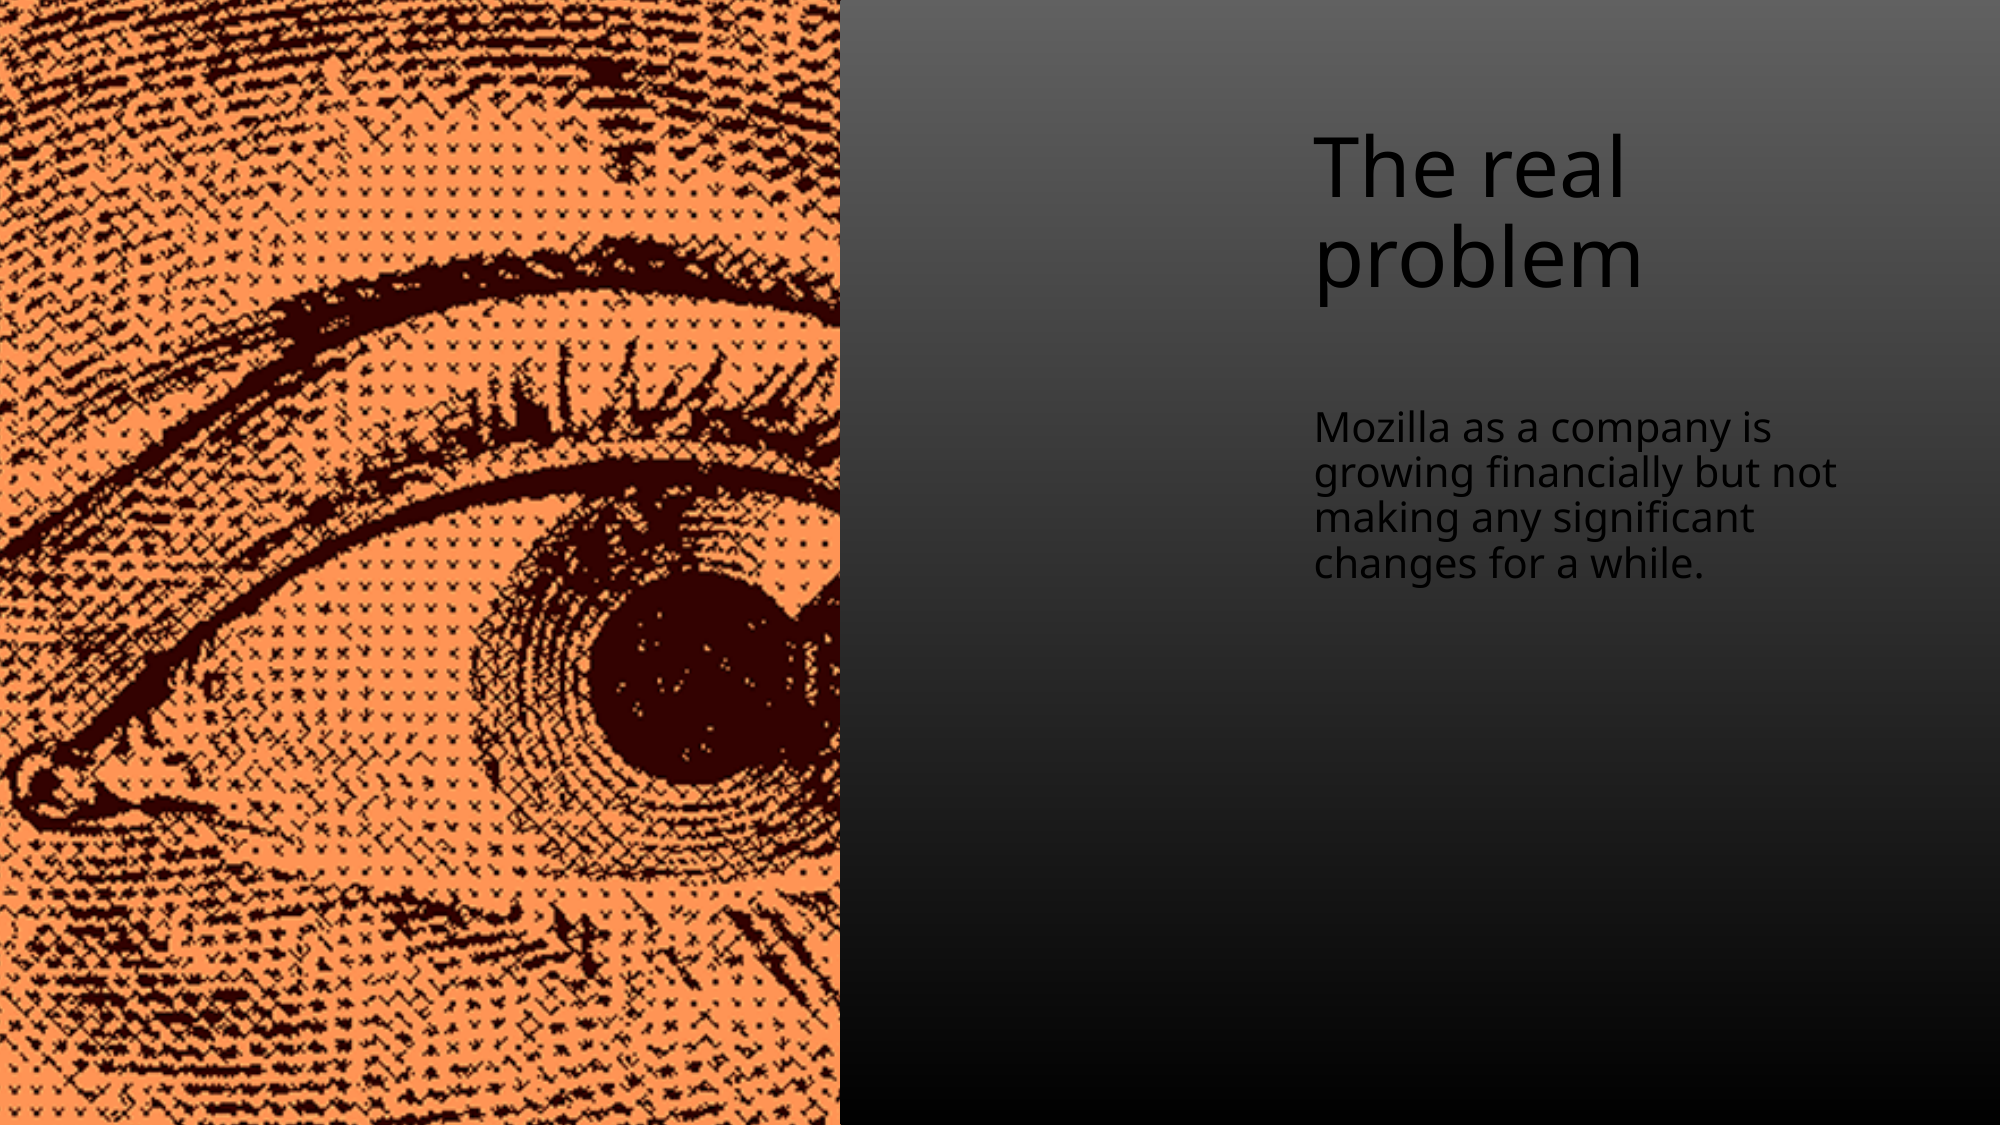

# The real problem
Mozilla as a company is growing financially but not making any significant changes for a while.